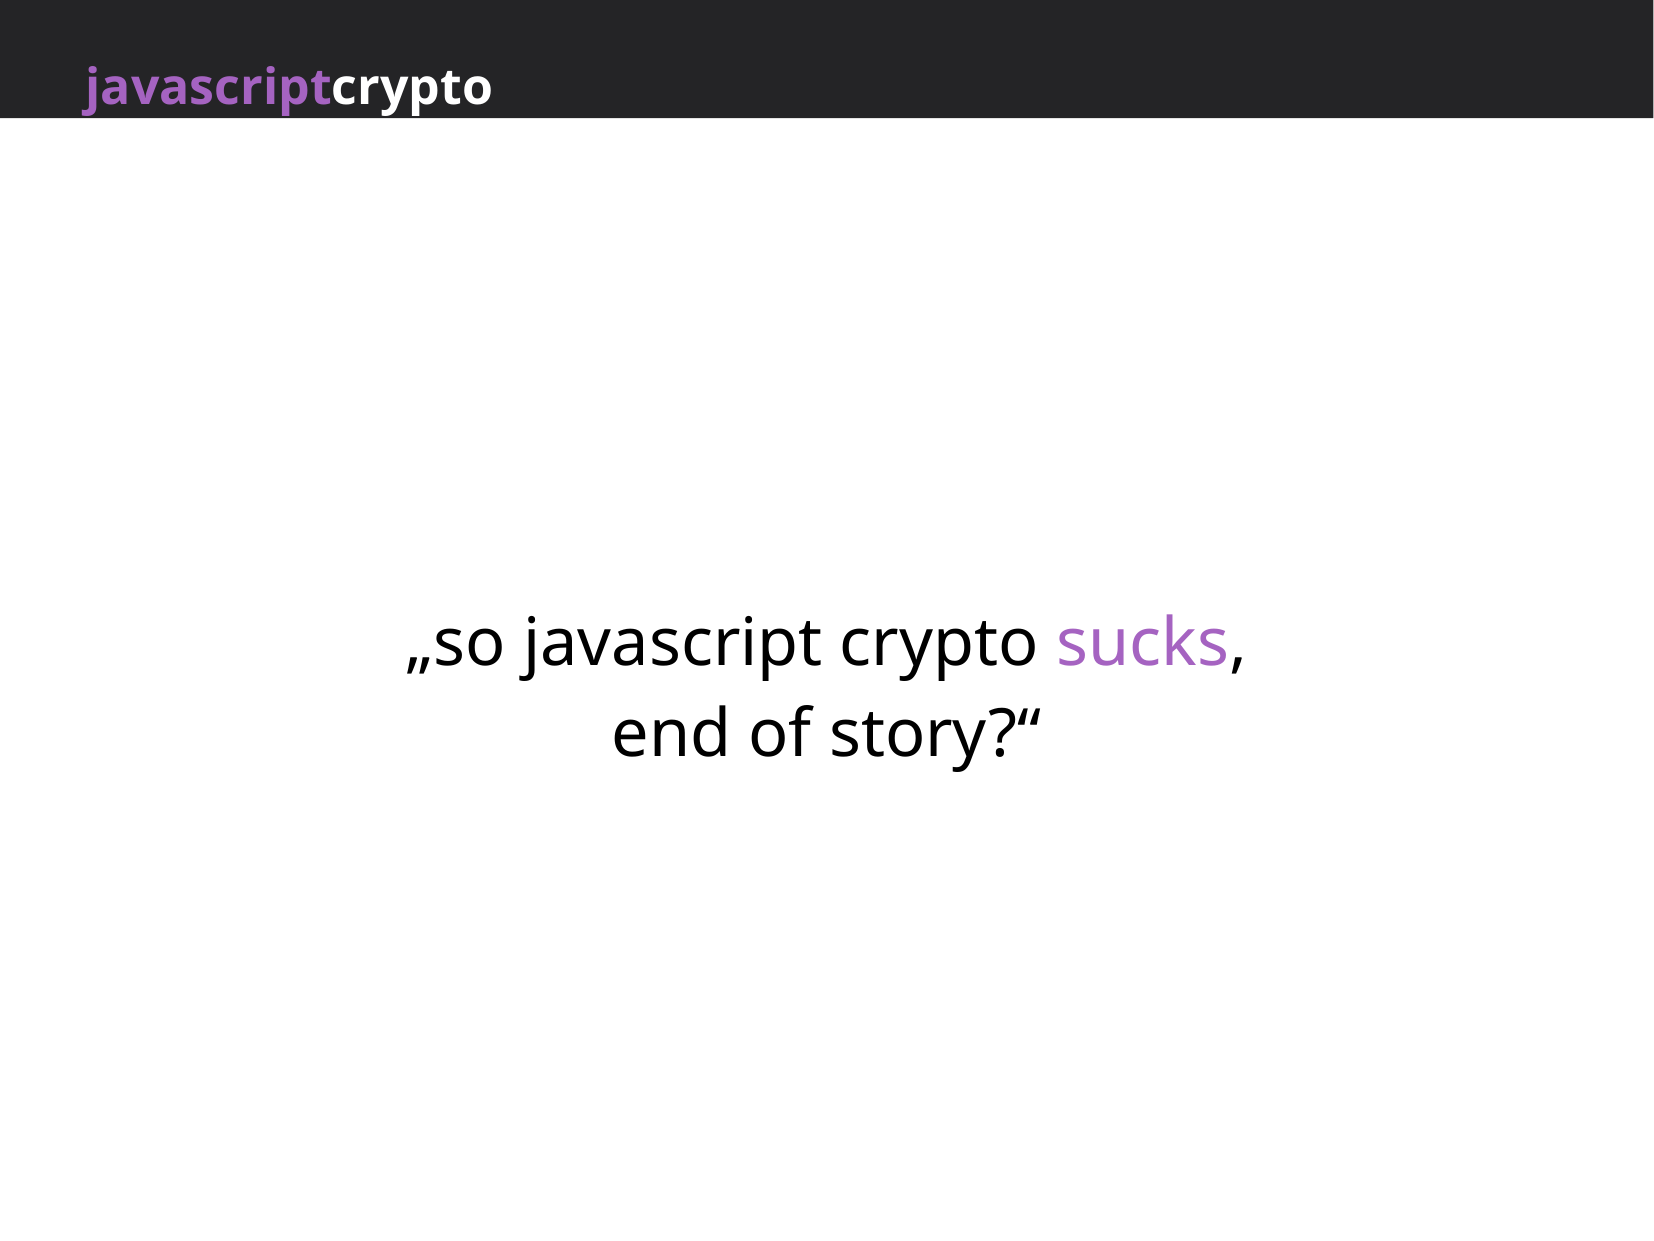

javascriptcrypto
„so javascript crypto sucks,
end of story?“